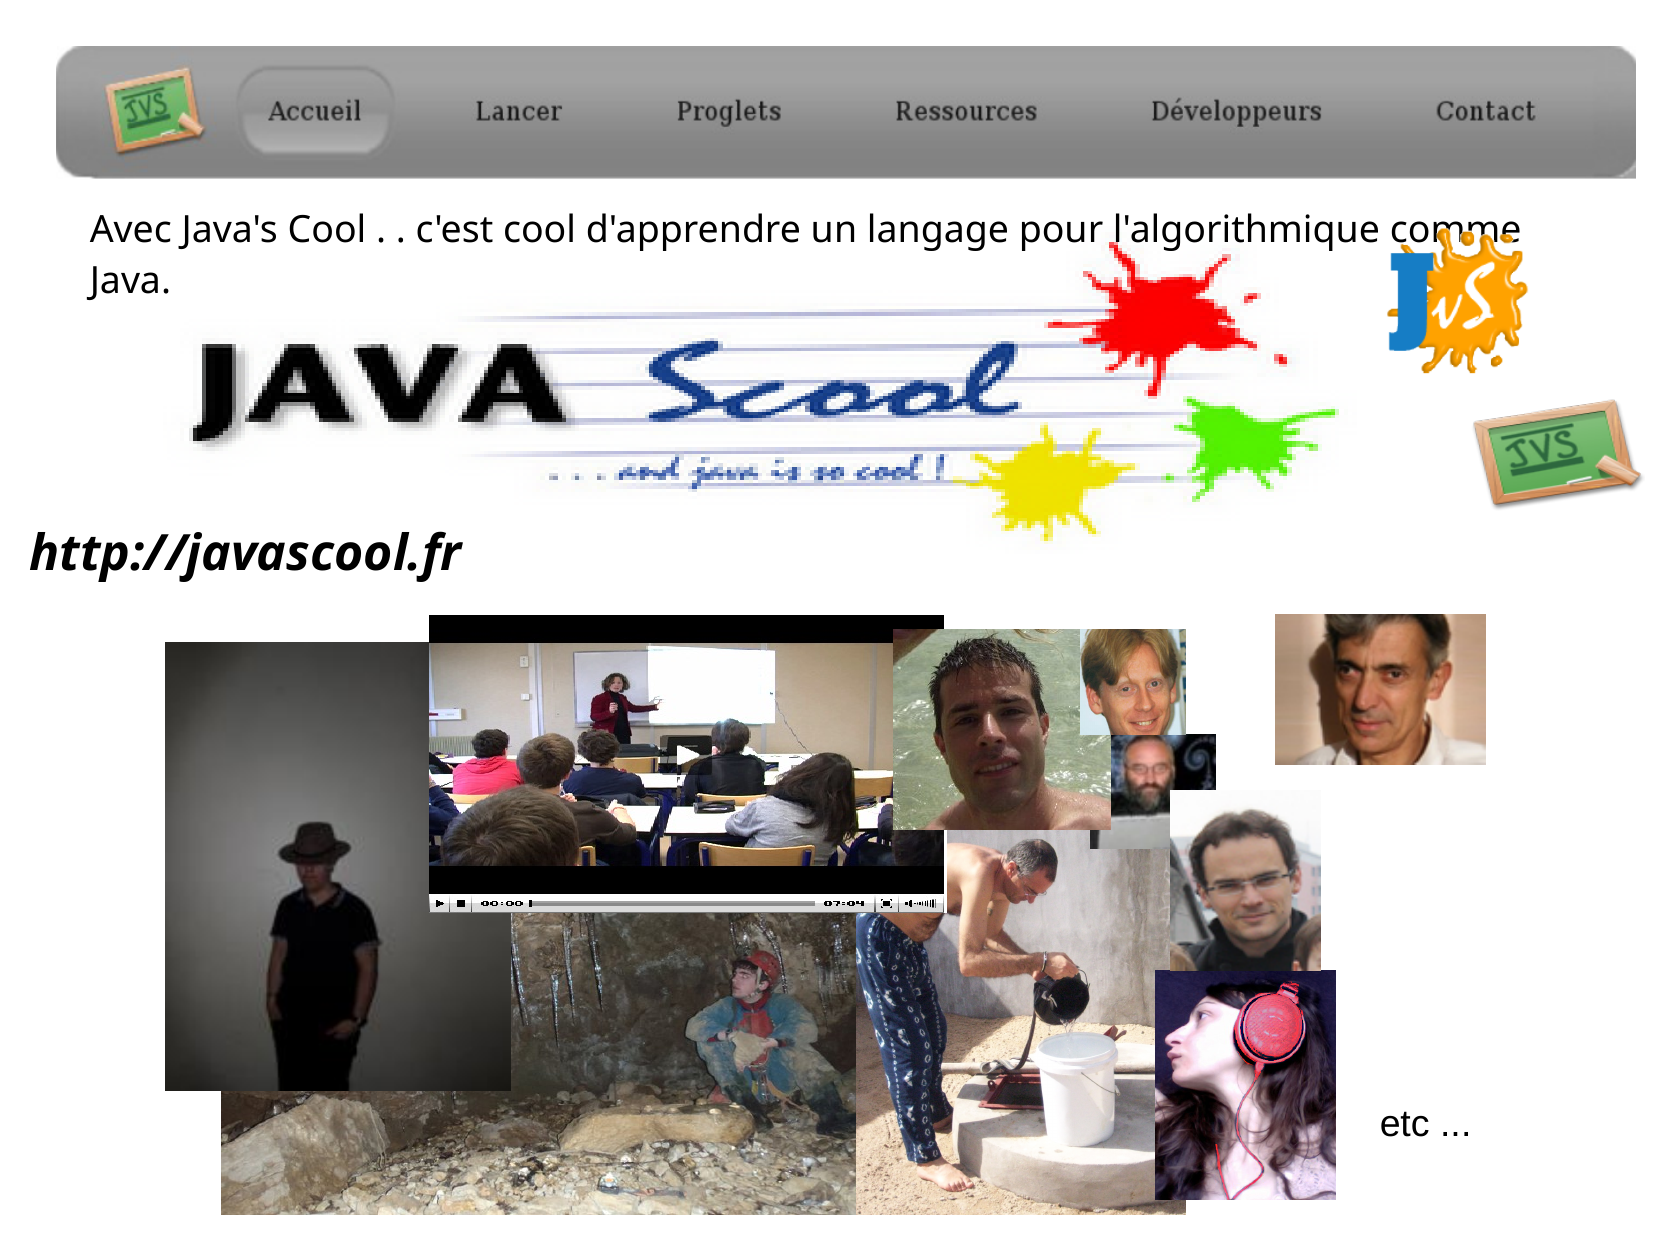

Avec Java's Cool . . c'est cool d'apprendre un langage pour l'algorithmique comme Java.
http://javascool.fr
etc ...
http://javascool.fr
http://javascool.fr
http://javascool.fr
http://javascool.fr
http://javascool.fr
http://javascool.fr
http://javascool.fr